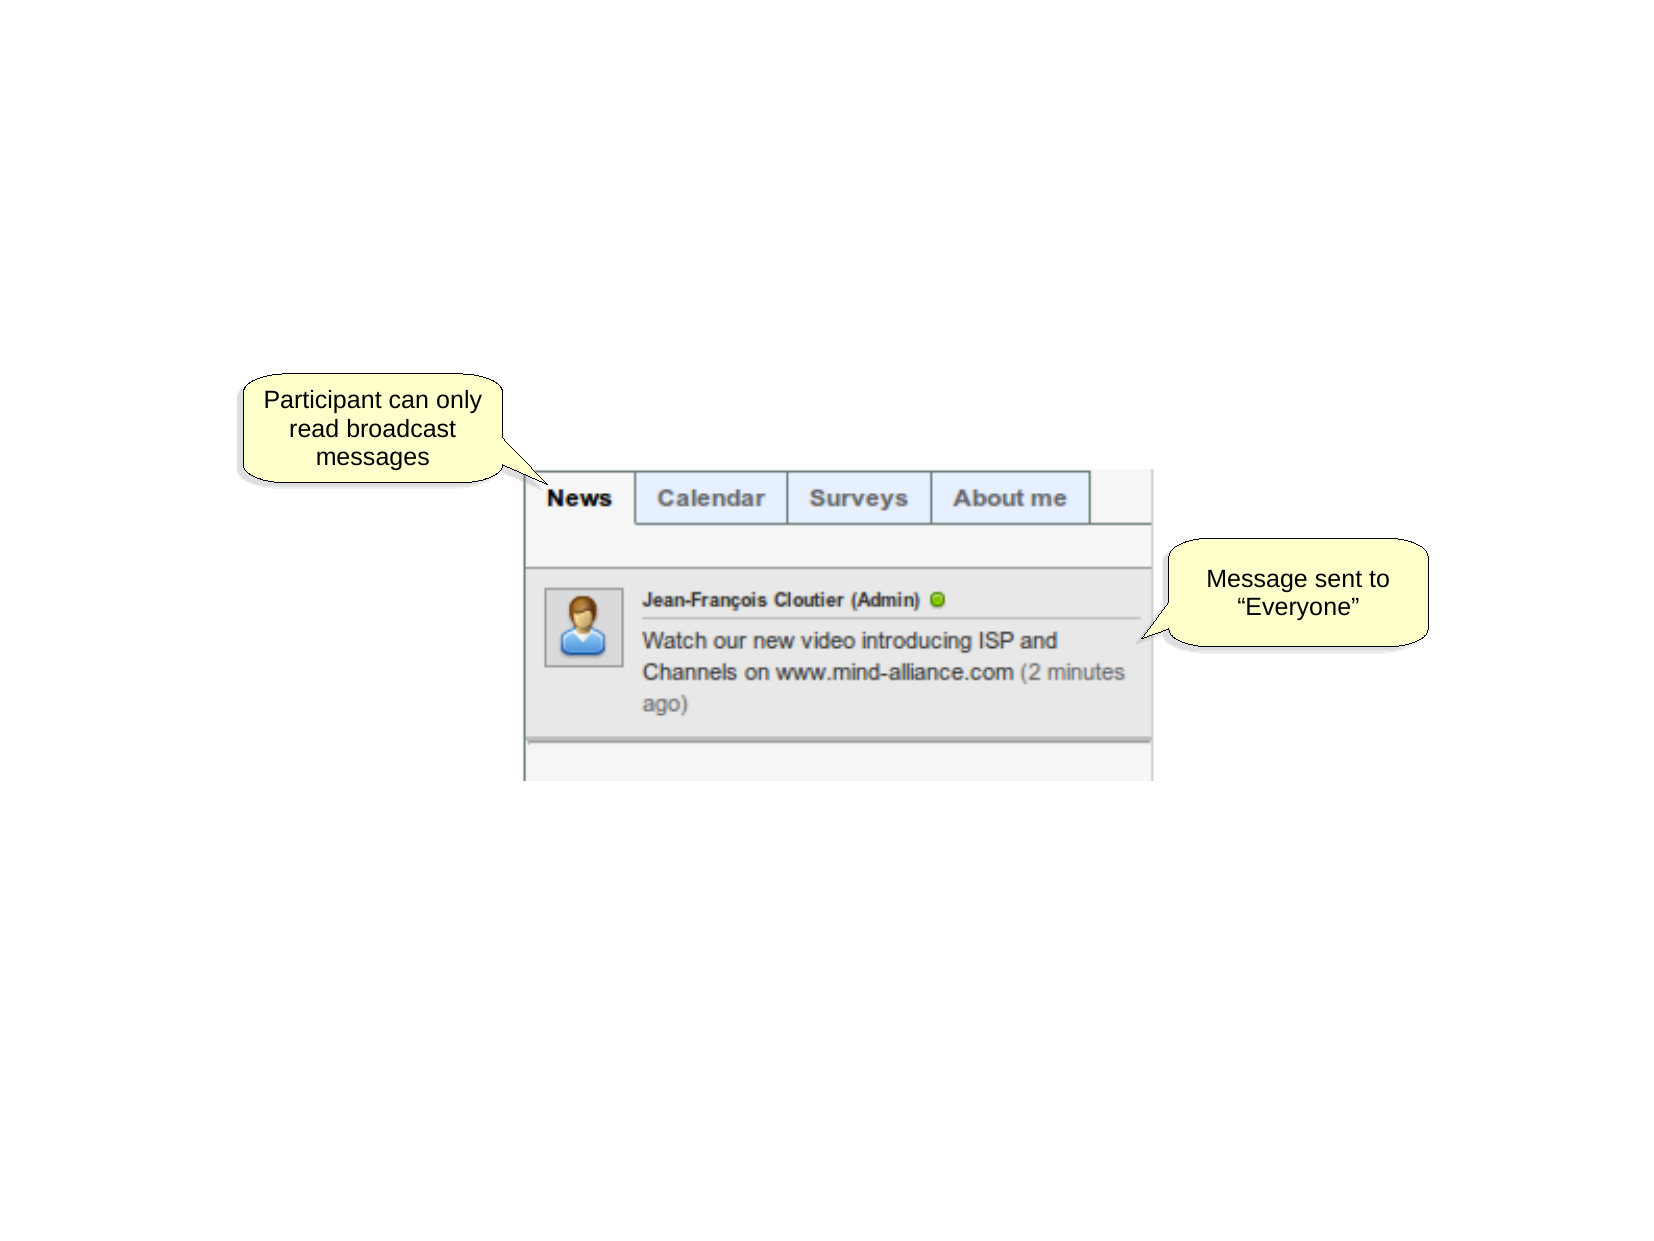

Participant can only read broadcast messages
Message sent to “Everyone”